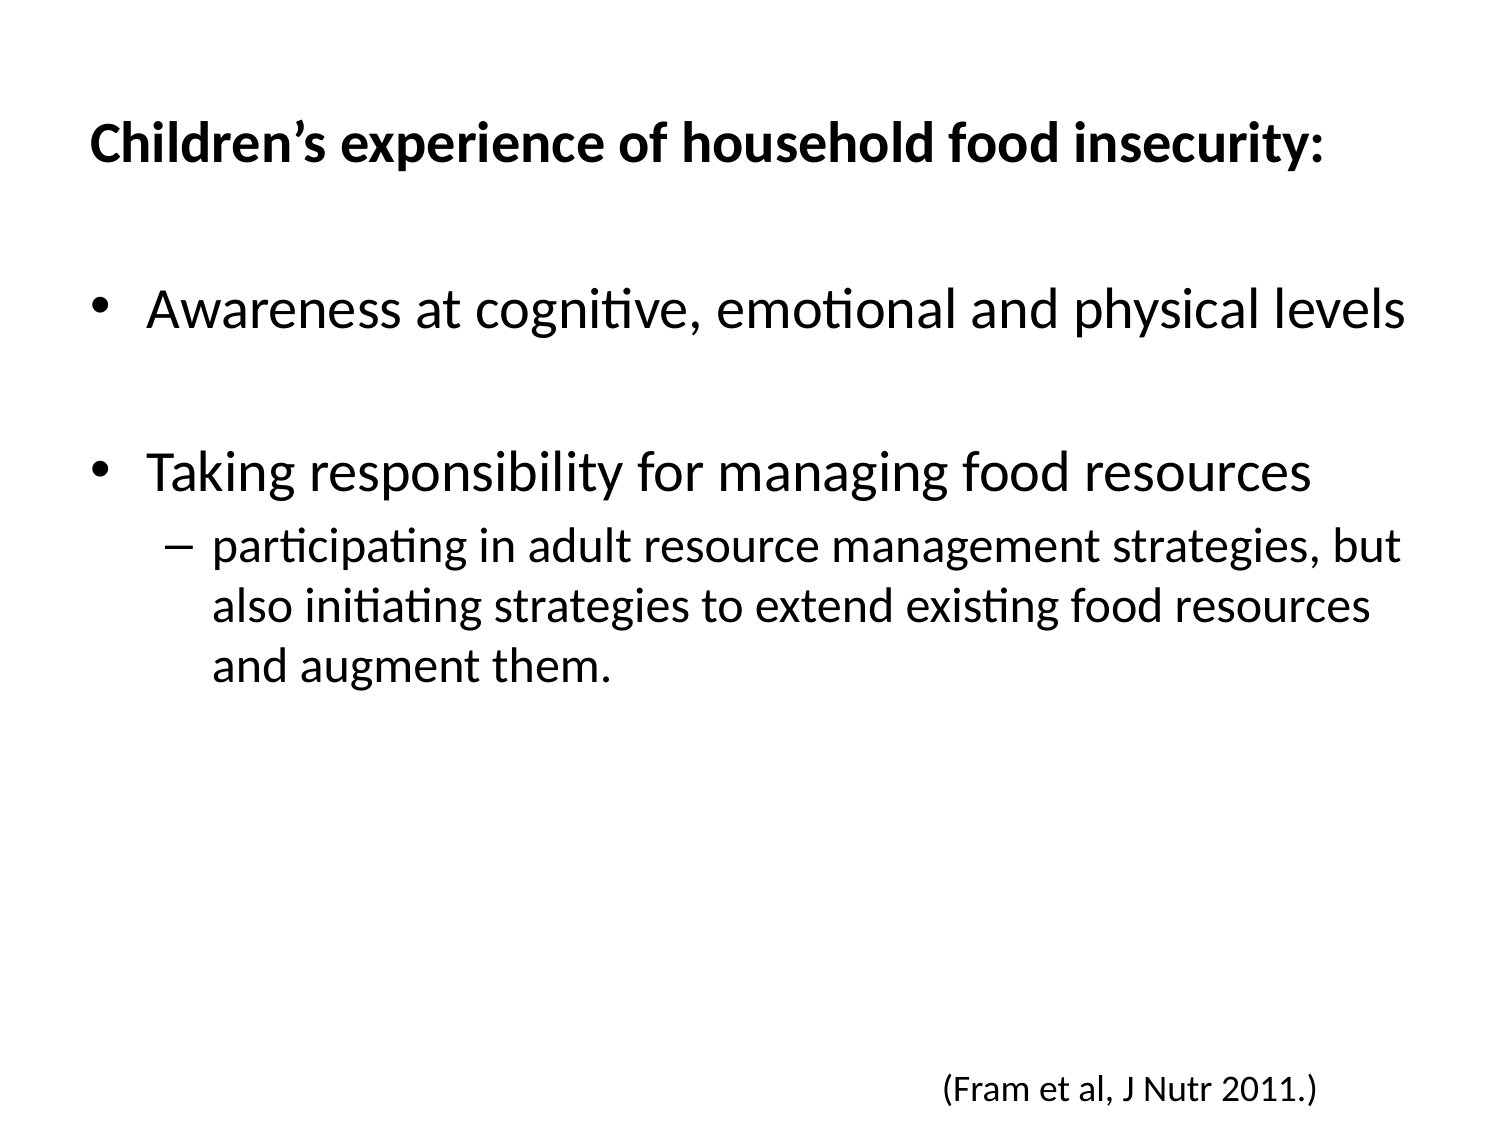

# Children’s experience of household food insecurity:
Awareness at cognitive, emotional and physical levels
Taking responsibility for managing food resources
participating in adult resource management strategies, but also initiating strategies to extend existing food resources and augment them.
(Fram et al, J Nutr 2011.)